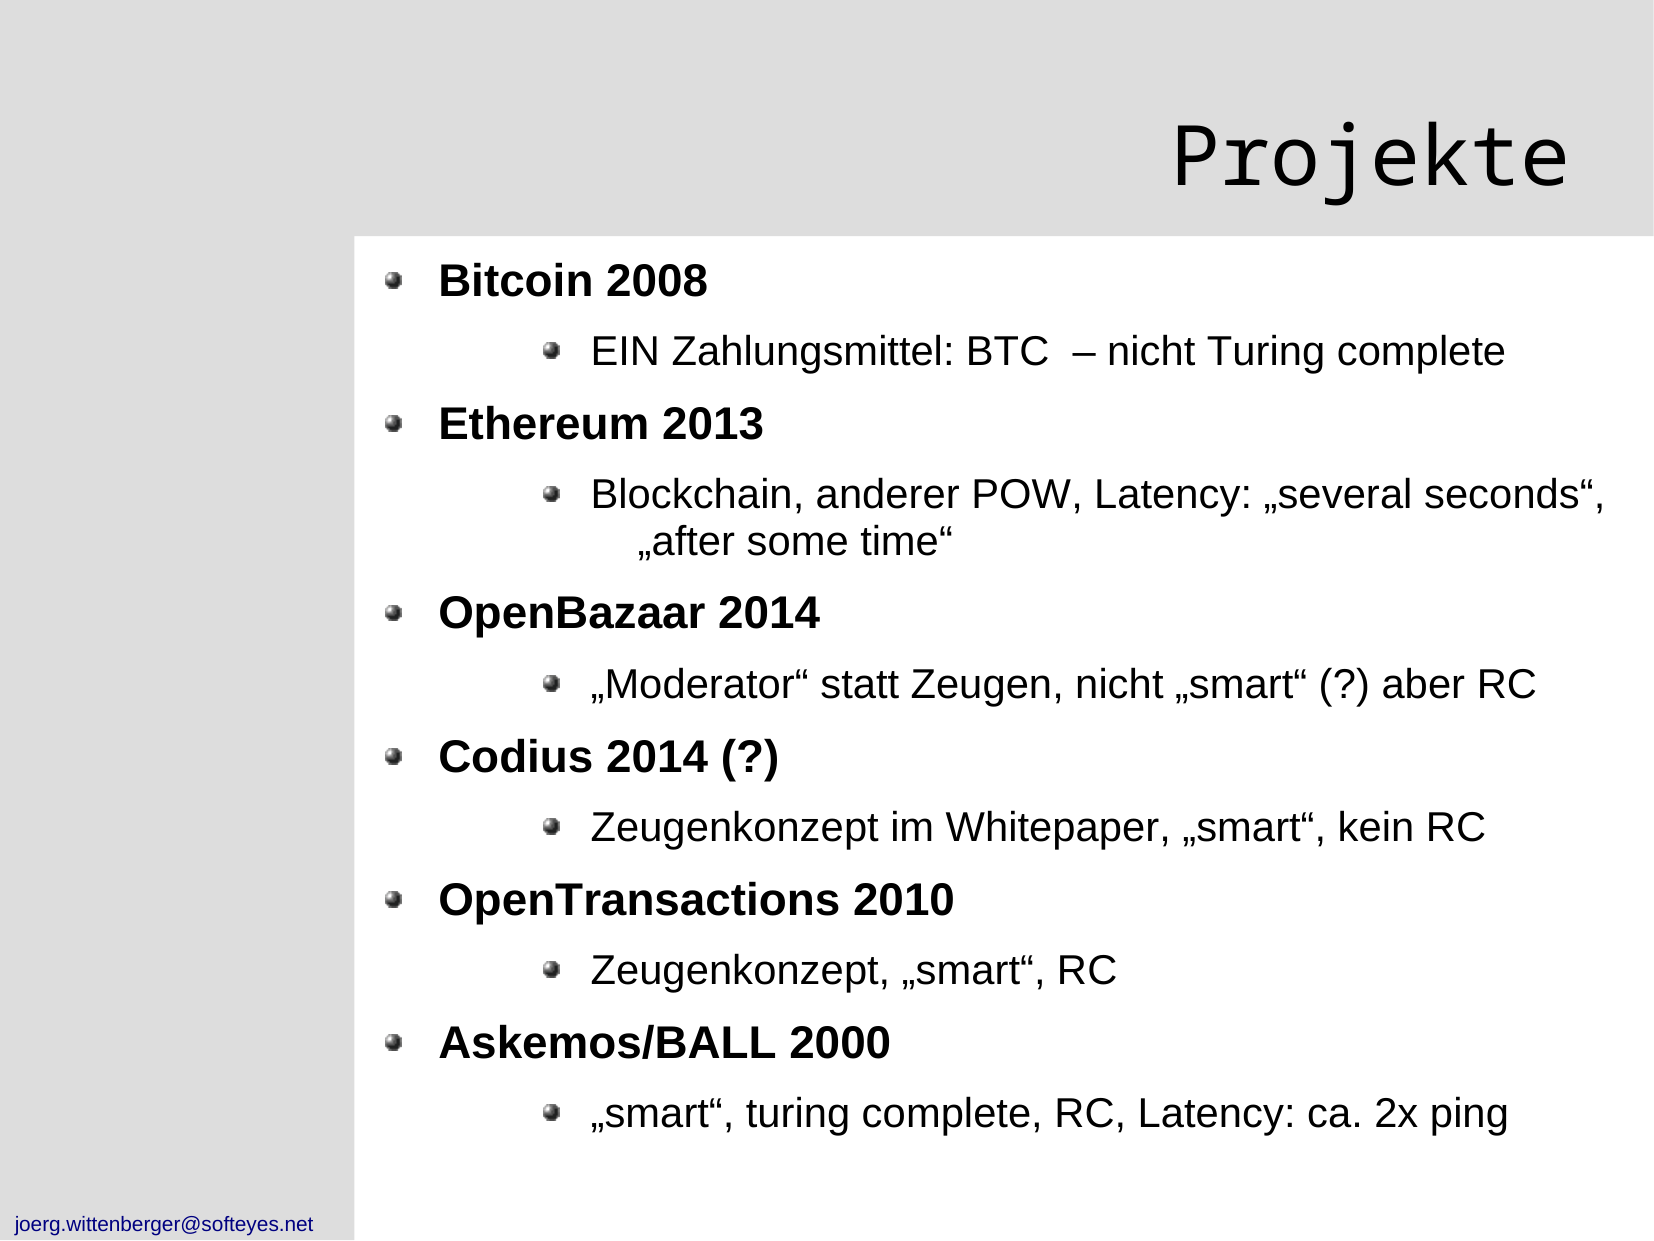

# Projekte
Bitcoin 2008
EIN Zahlungsmittel: BTC – nicht Turing complete
Ethereum 2013
Blockchain, anderer POW, Latency: „several seconds“, „after some time“
OpenBazaar 2014
„Moderator“ statt Zeugen, nicht „smart“ (?) aber RC
Codius 2014 (?)
Zeugenkonzept im Whitepaper, „smart“, kein RC
OpenTransactions 2010
Zeugenkonzept, „smart“, RC
Askemos/BALL 2000
„smart“, turing complete, RC, Latency: ca. 2x ping